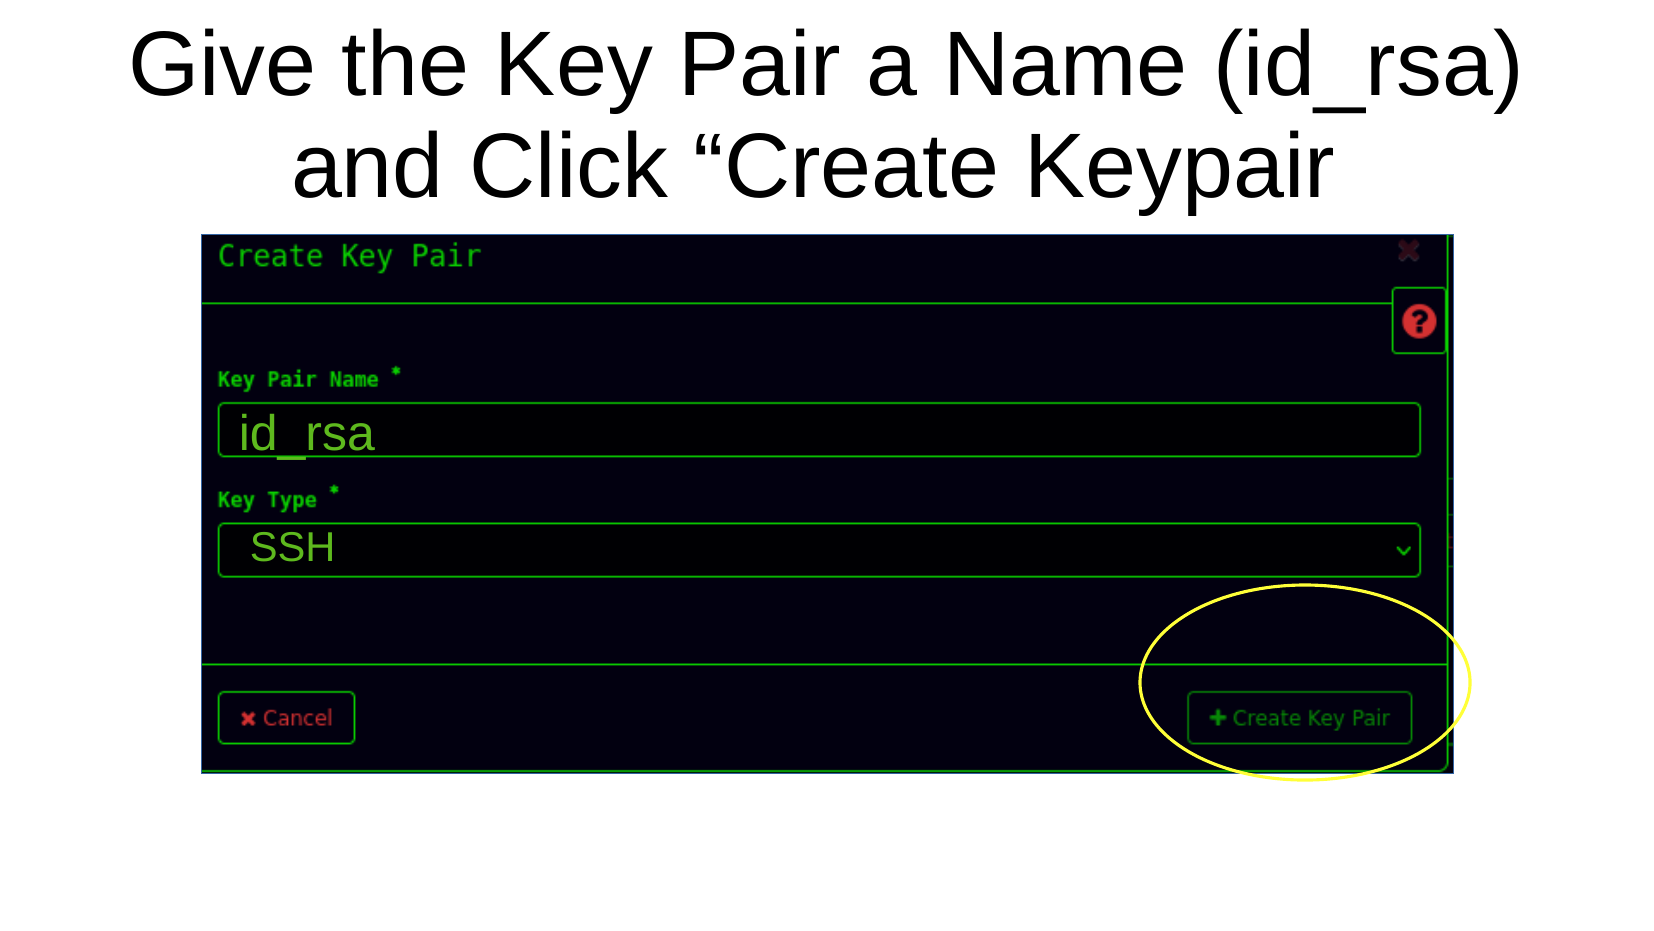

# Give the Key Pair a Name (id_rsa) and Click “Create Keypair
id_rsa
SSH